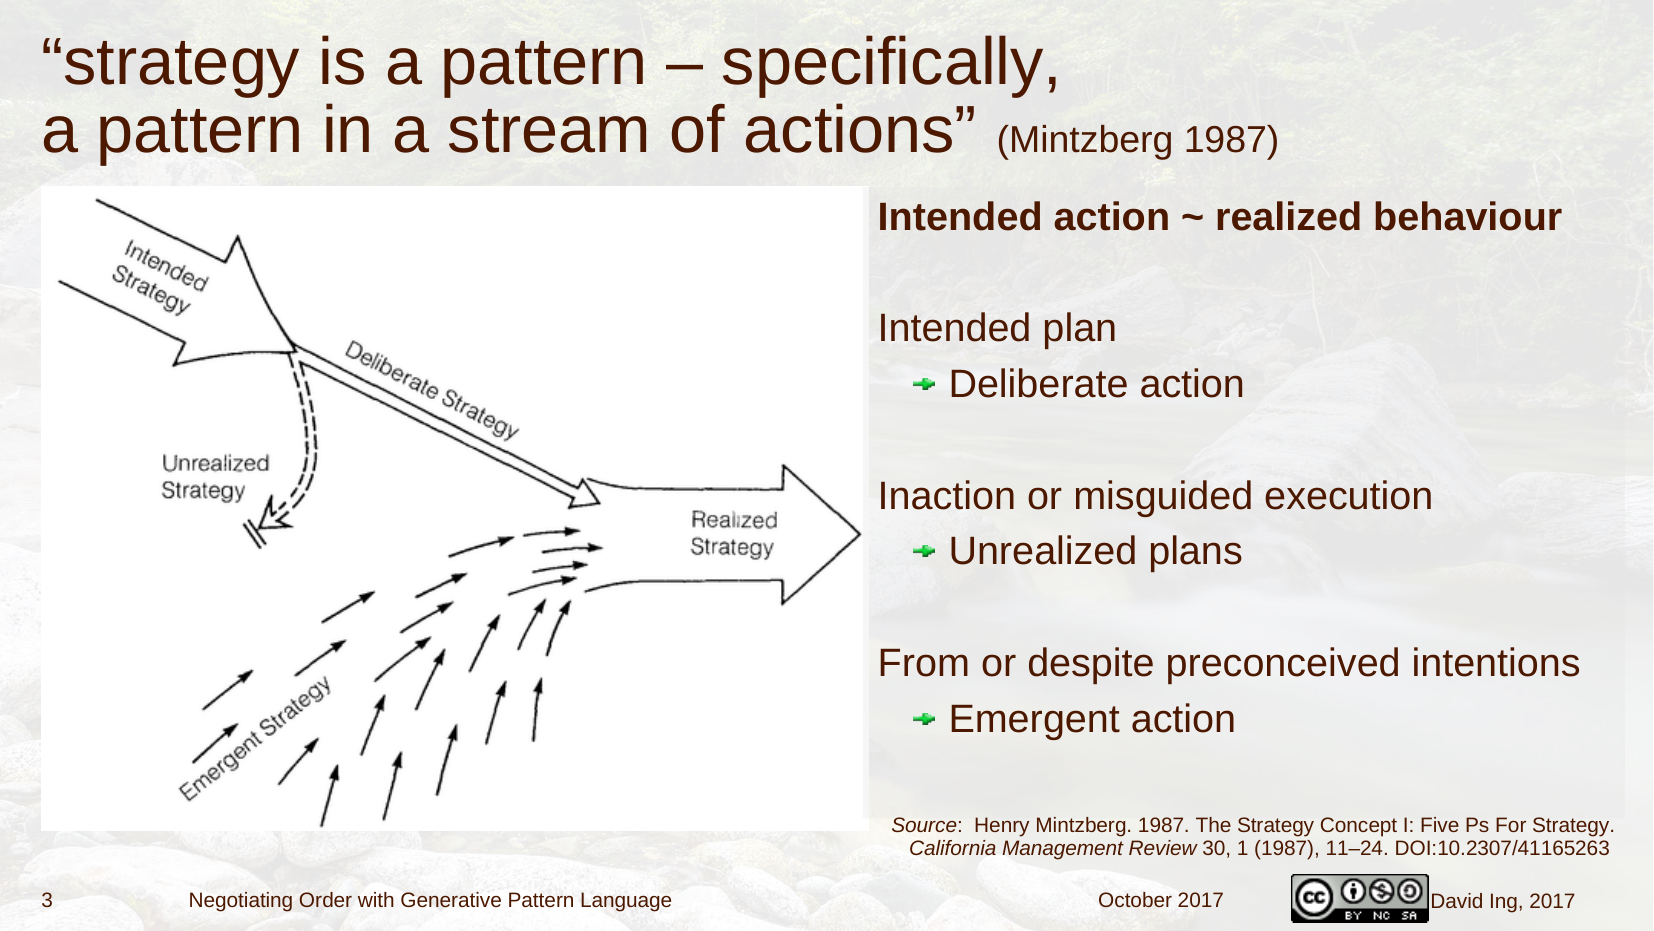

# “strategy is a pattern – specifically, a pattern in a stream of actions” (Mintzberg 1987)
Intended action ~ realized behaviour
Intended plan
Deliberate action
Inaction or misguided execution
Unrealized plans
From or despite preconceived intentions
Emergent action
Source: Henry Mintzberg. 1987. The Strategy Concept I: Five Ps For Strategy. California Management Review 30, 1 (1987), 11–24. DOI:10.2307/41165263
Negotiating Order with Generative Pattern Language
October 2017
3